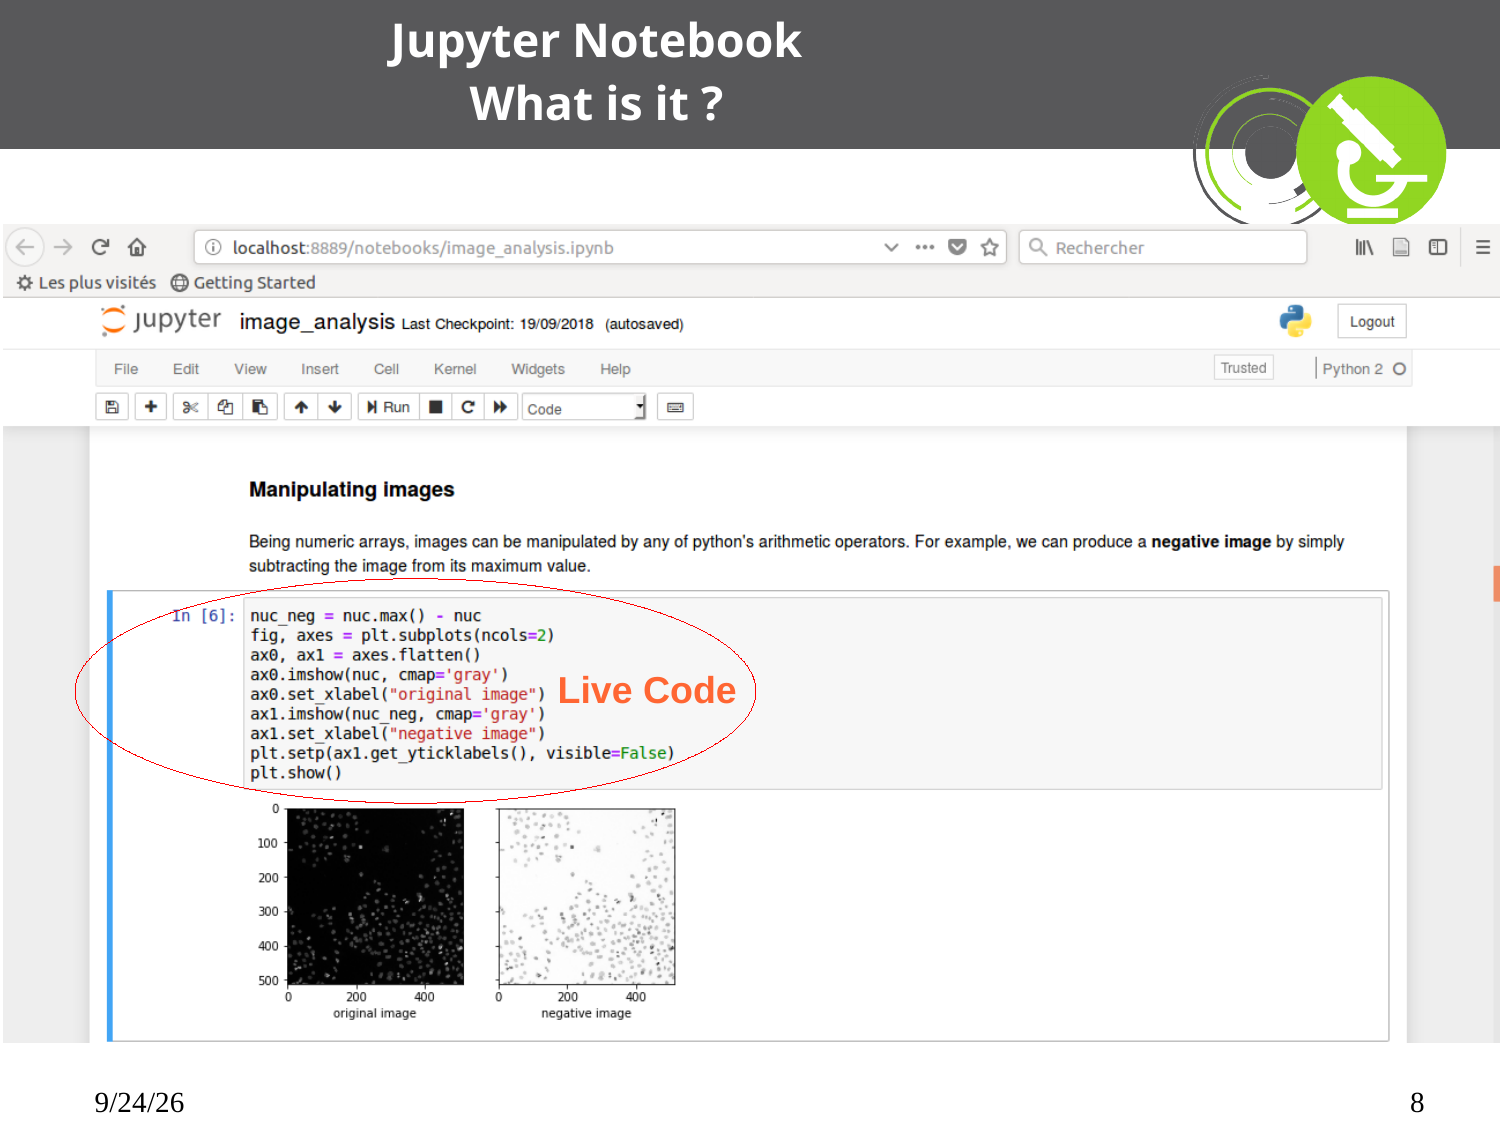

# Jupyter Notebook What is it ?
						 Live Code
8